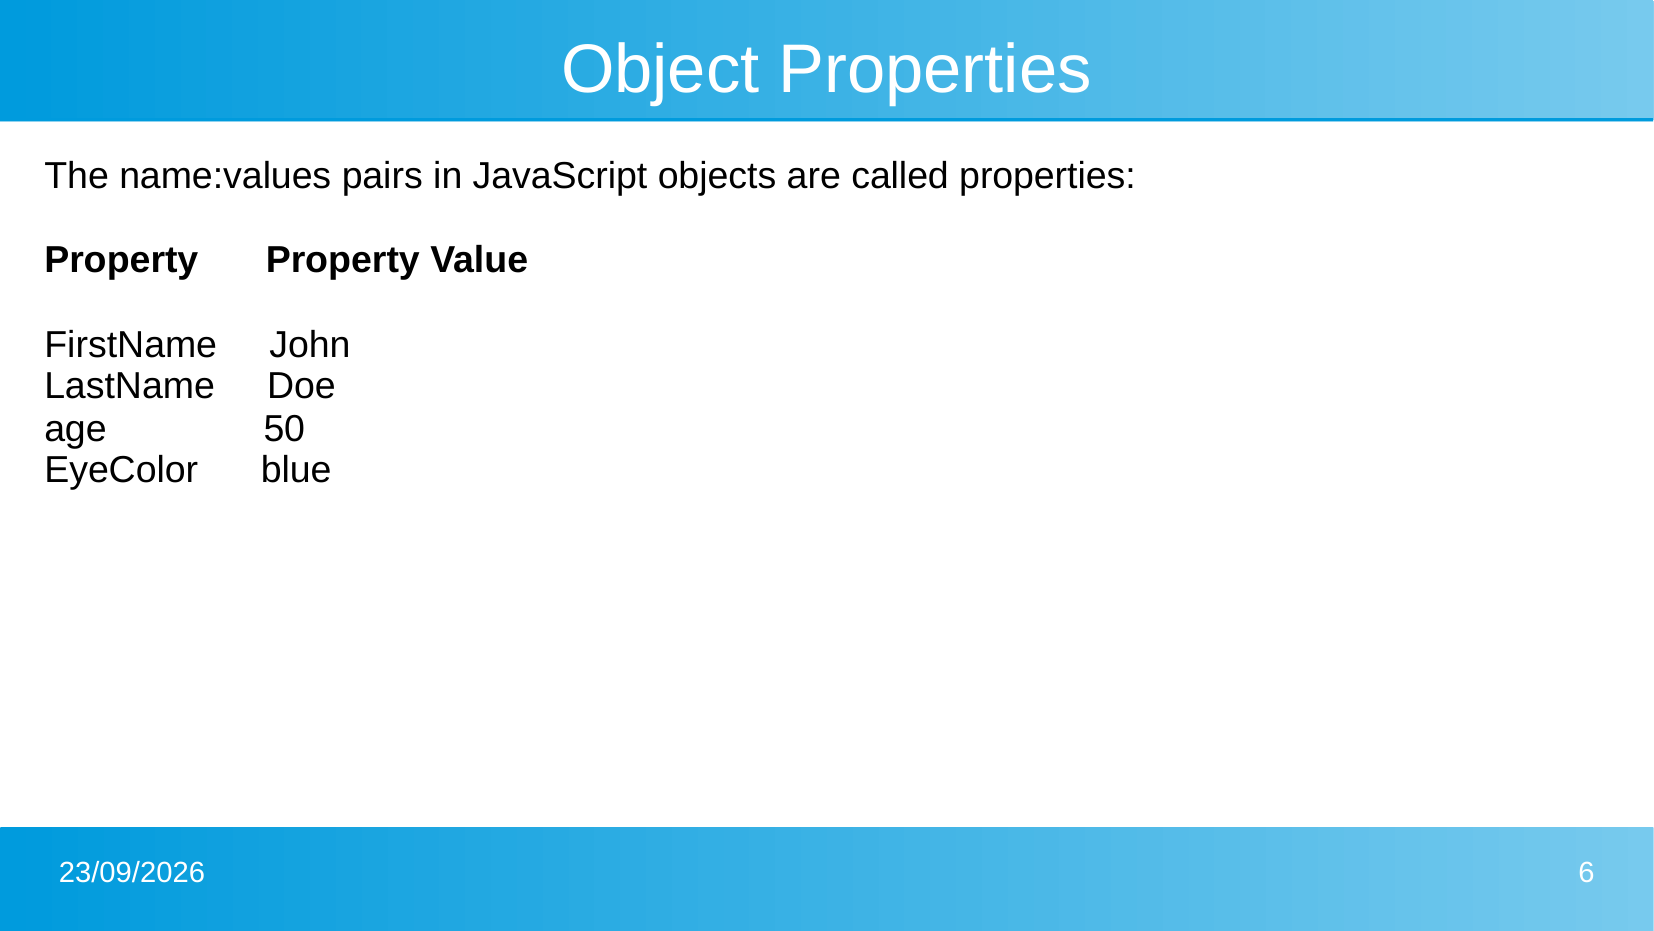

# Object Properties
The name:values pairs in JavaScript objects are called properties:
Property 	Property Value
FirstName John
LastName Doe
age 50
EyeColor blue
6